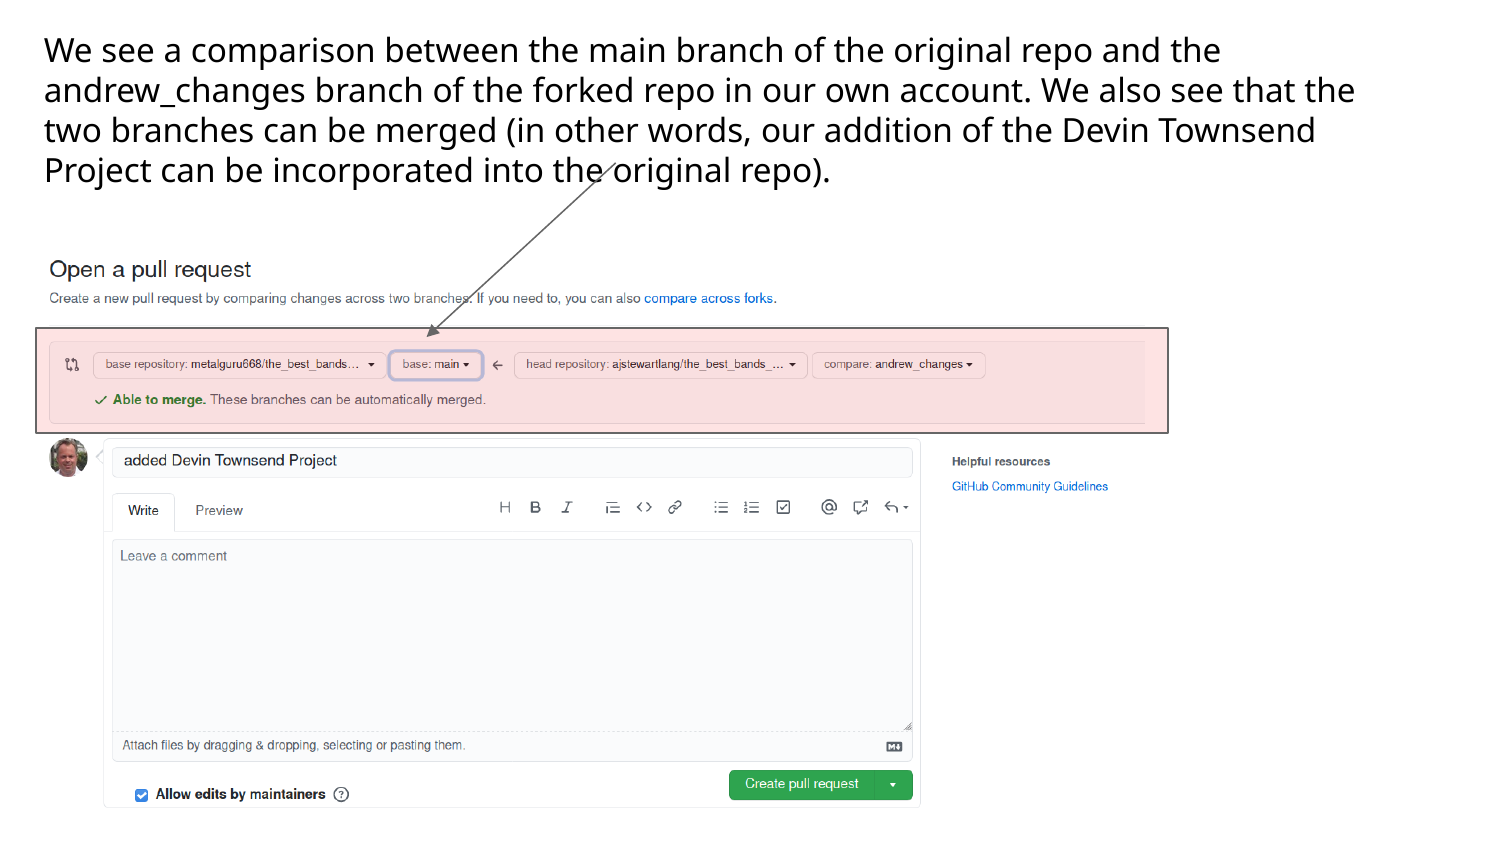

We see a comparison between the main branch of the original repo and the andrew_changes branch of the forked repo in our own account. We also see that the two branches can be merged (in other words, our addition of the Devin Townsend Project can be incorporated into the original repo).